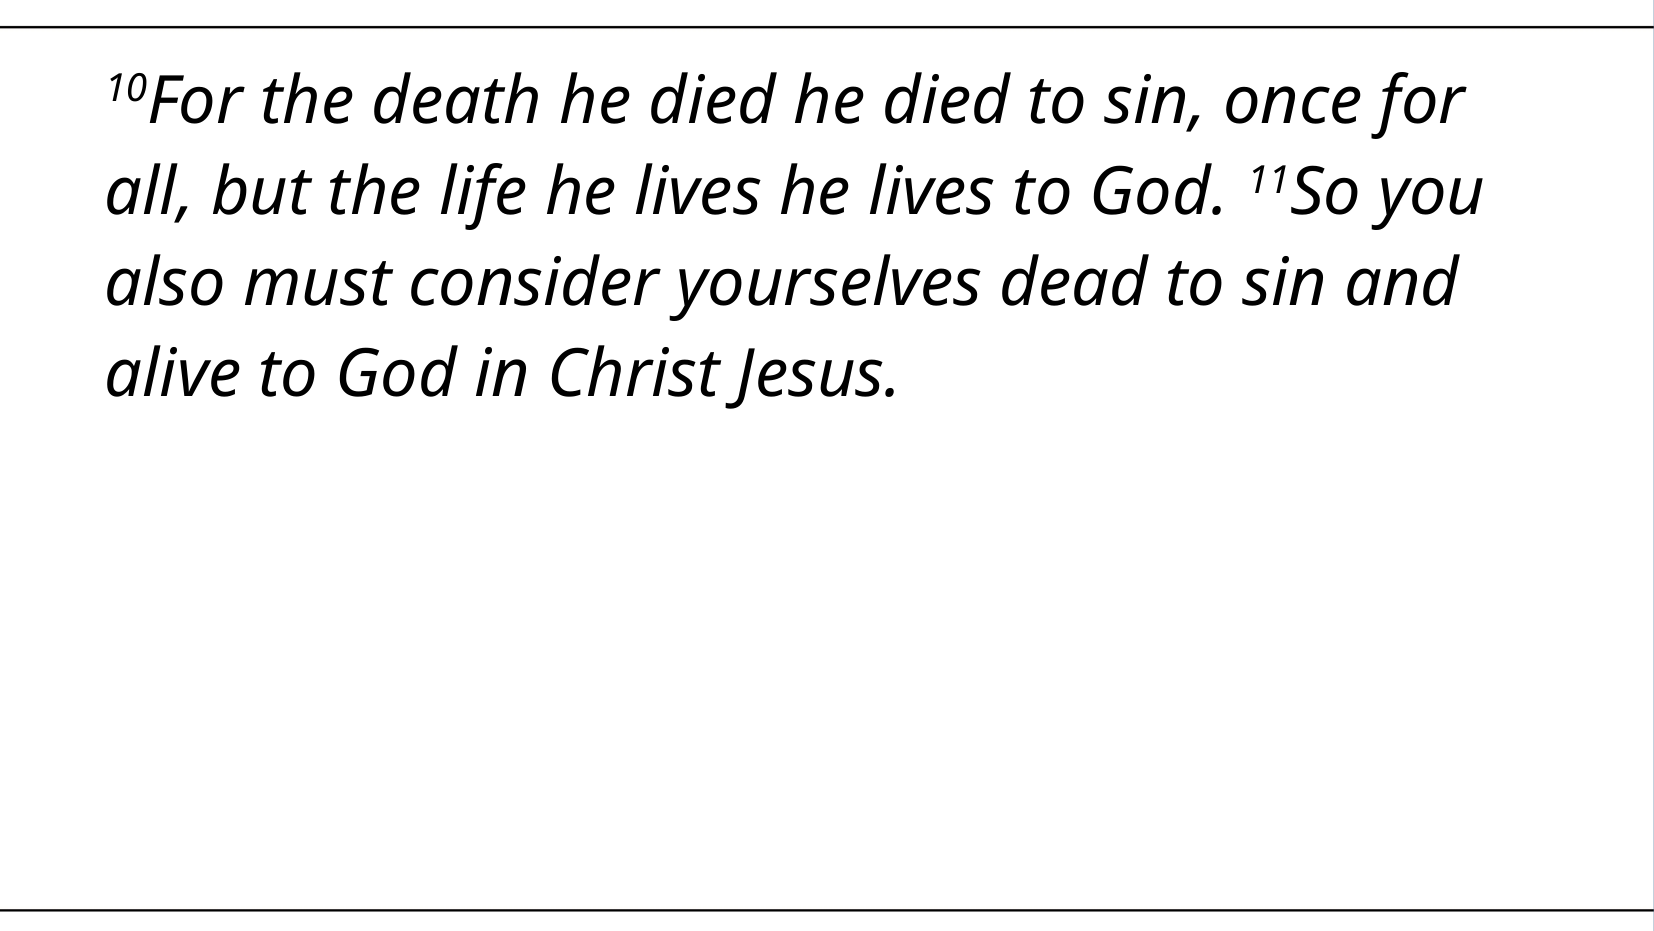

10For the death he died he died to sin, once for all, but the life he lives he lives to God. 11So you also must consider yourselves dead to sin and alive to God in Christ Jesus.